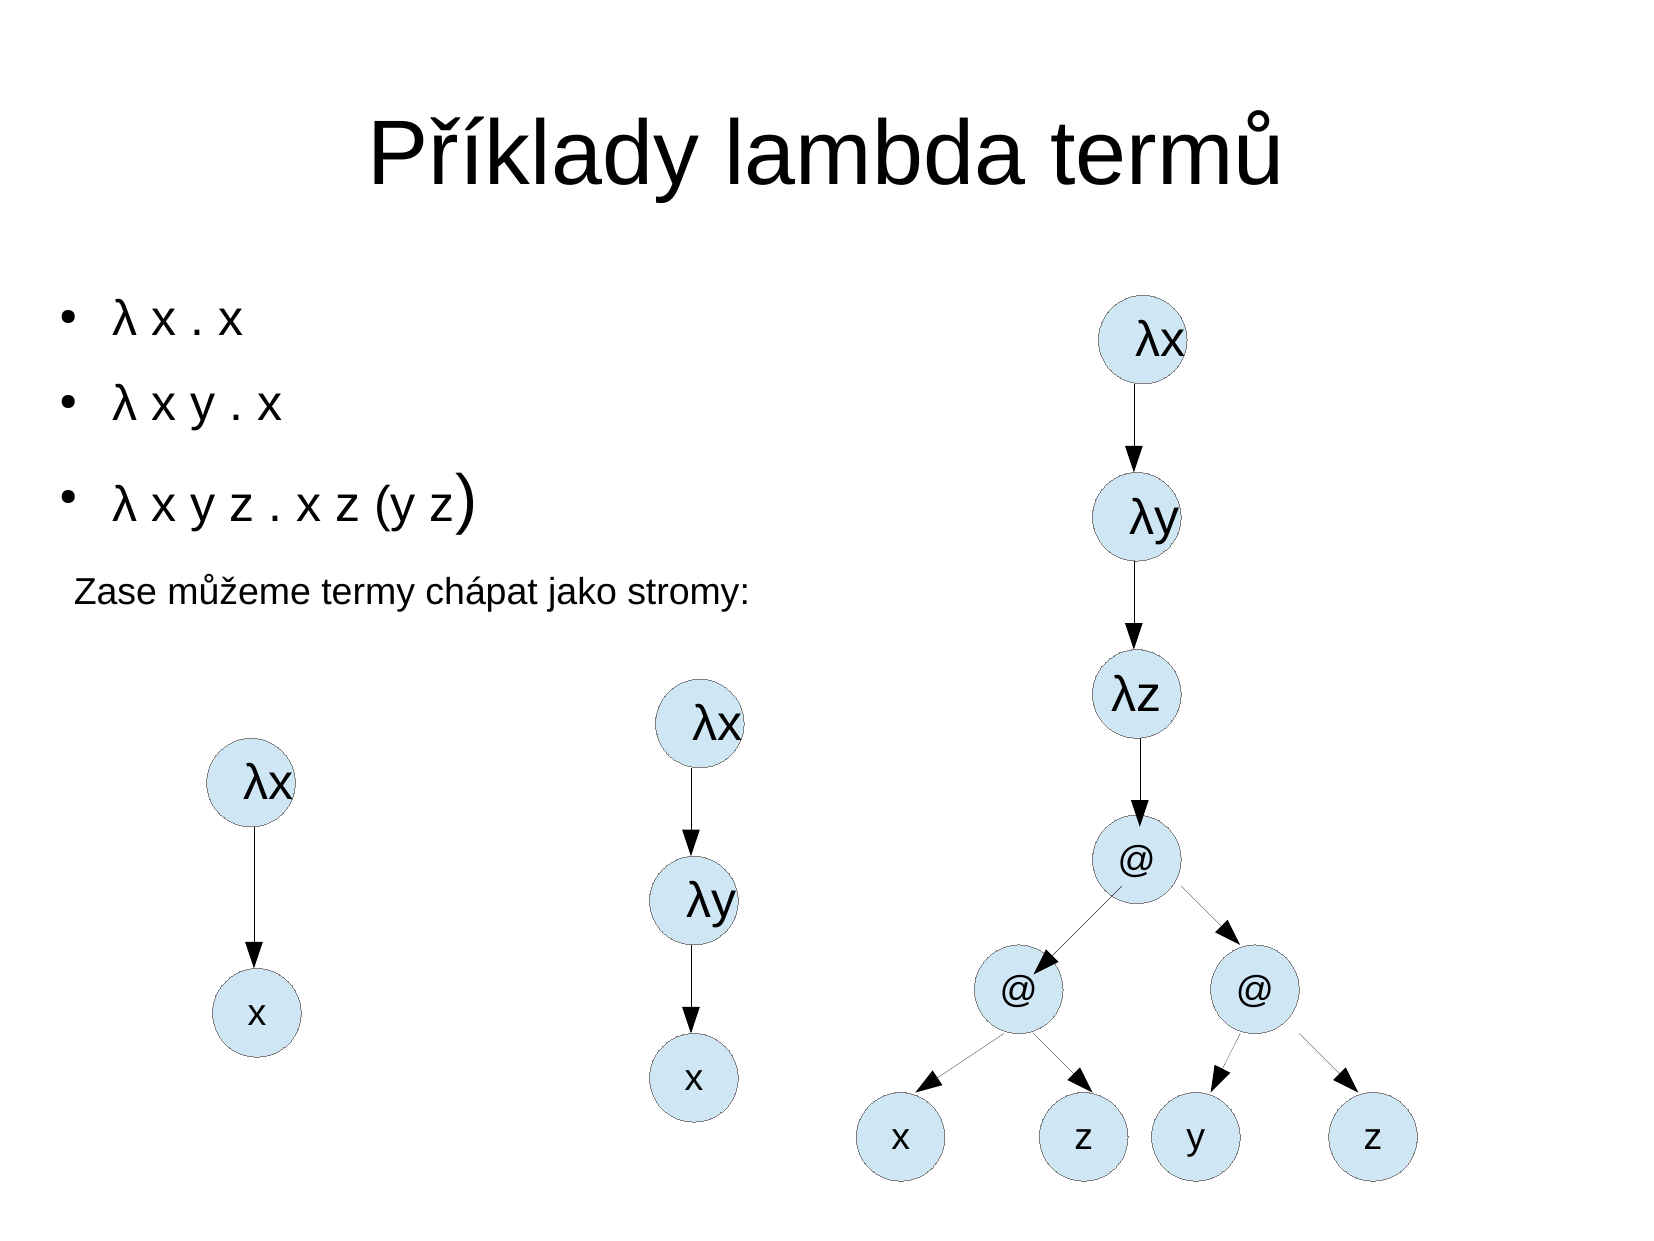

# Příklady lambda termů
λ x . x
λ x y . x
λ x y z . x z (y z)
λx
λy
Zase můžeme termy chápat jako stromy:
λz
λx
λx
@
λy
@
@
x
x
x
z
y
z